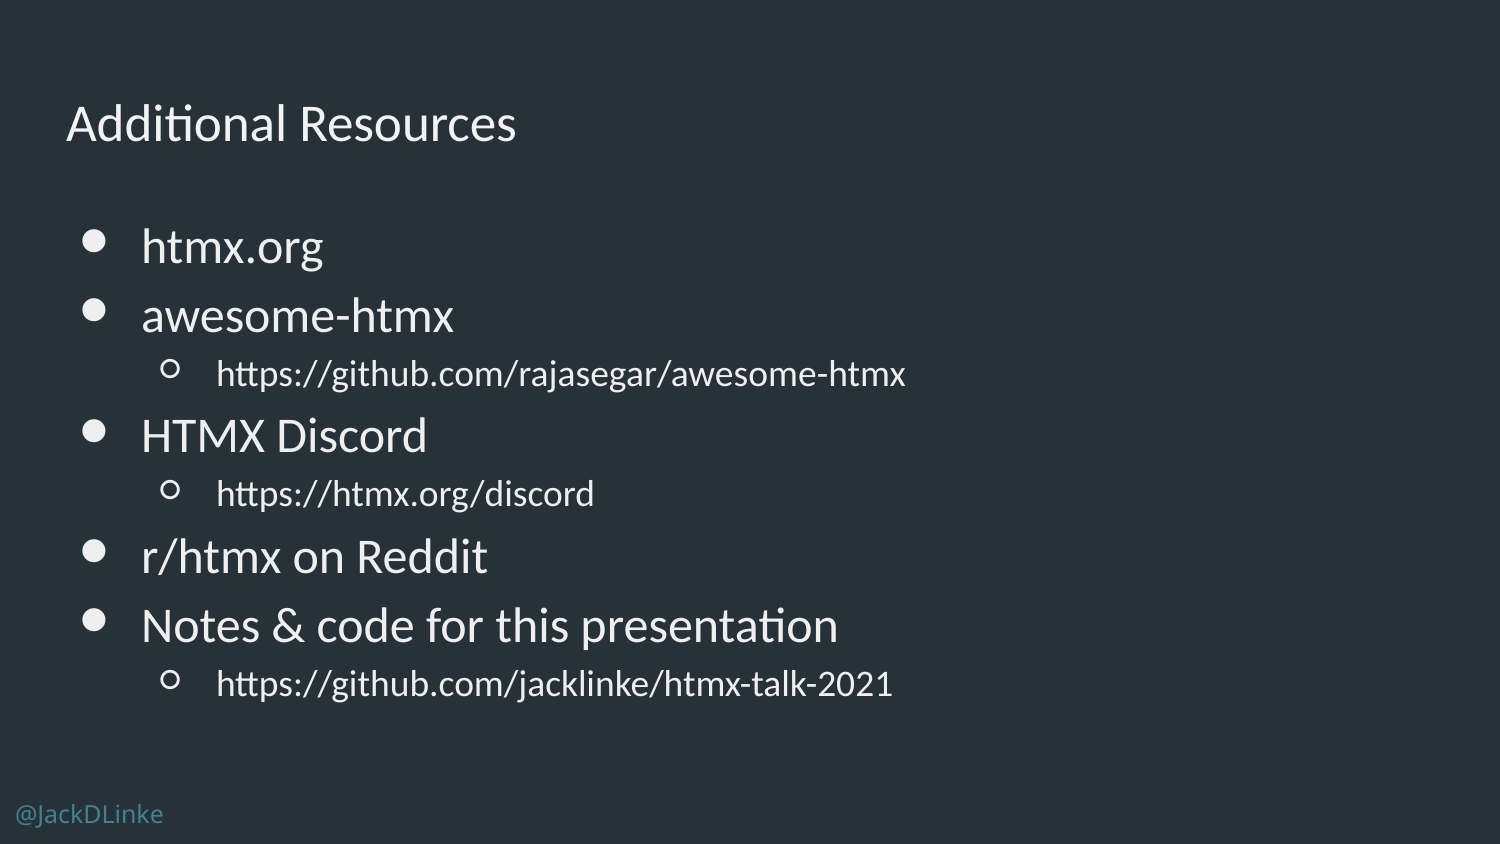

# Additional Resources
htmx.org
awesome-htmx
https://github.com/rajasegar/awesome-htmx
HTMX Discord
https://htmx.org/discord
r/htmx on Reddit
Notes & code for this presentation
https://github.com/jacklinke/htmx-talk-2021